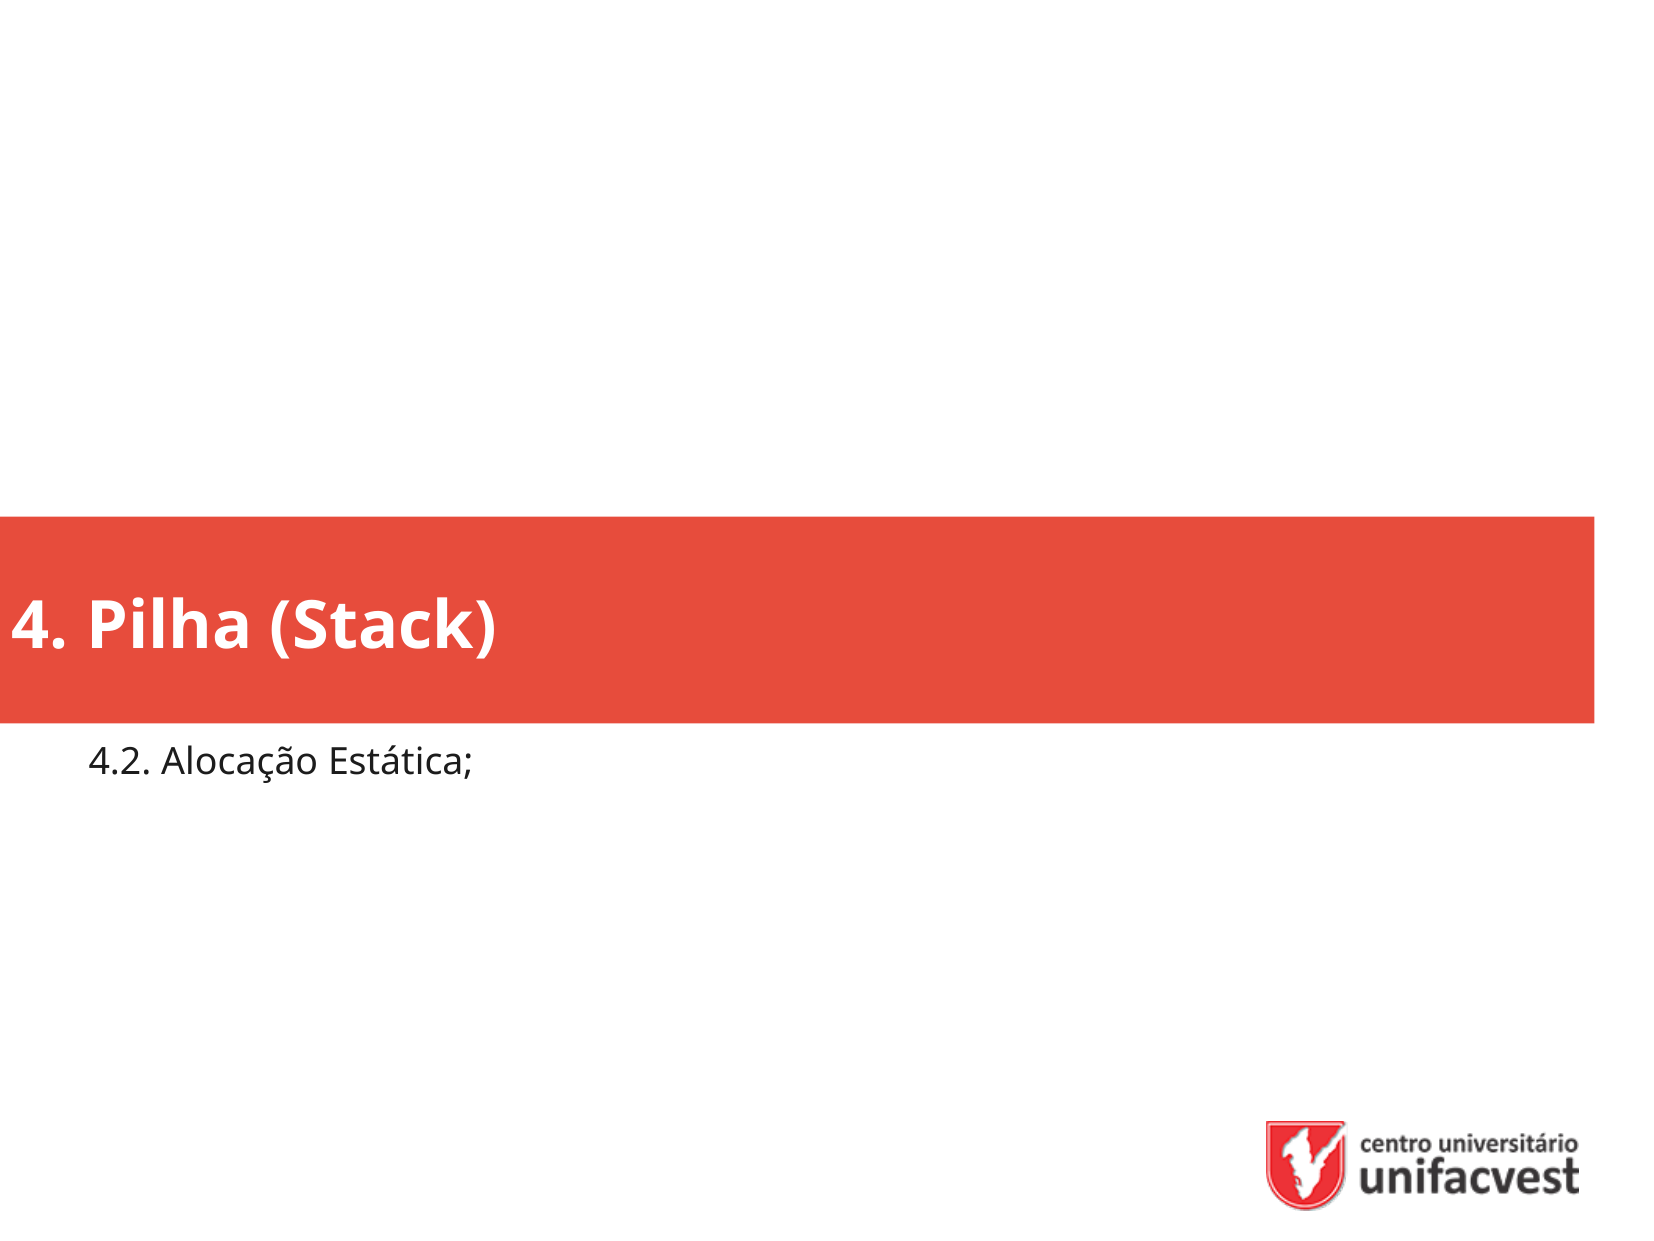

4. Pilha (Stack)
# 4.2. Alocação Estática;